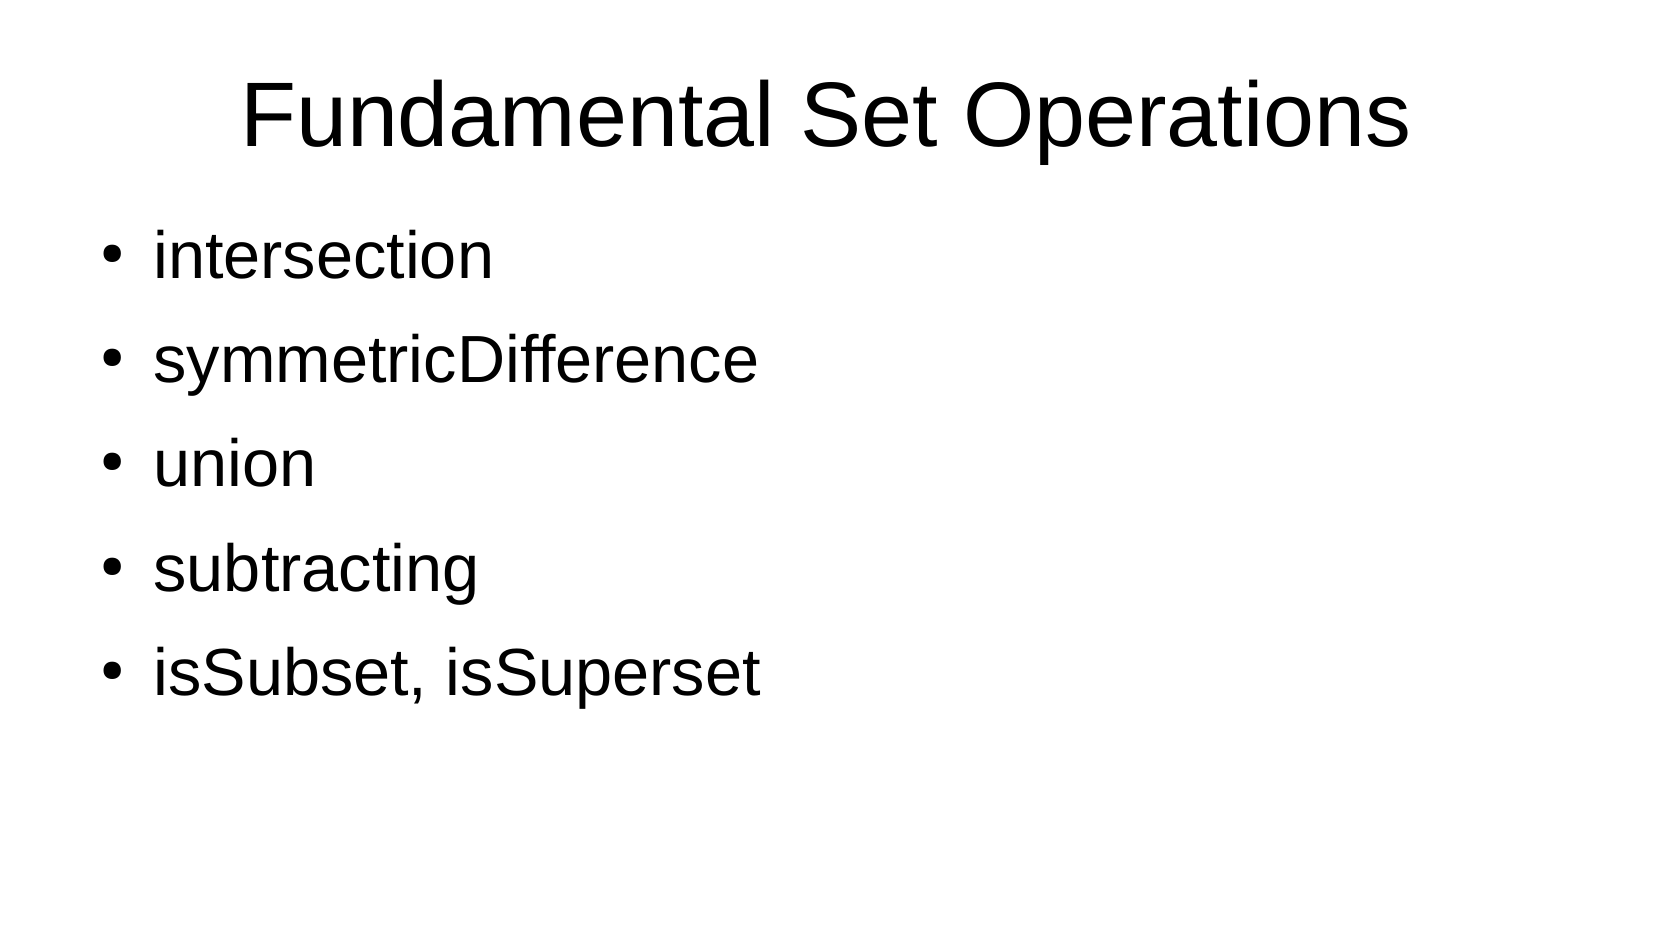

# Fundamental Set Operations
intersection
symmetricDifference
union
subtracting
isSubset, isSuperset